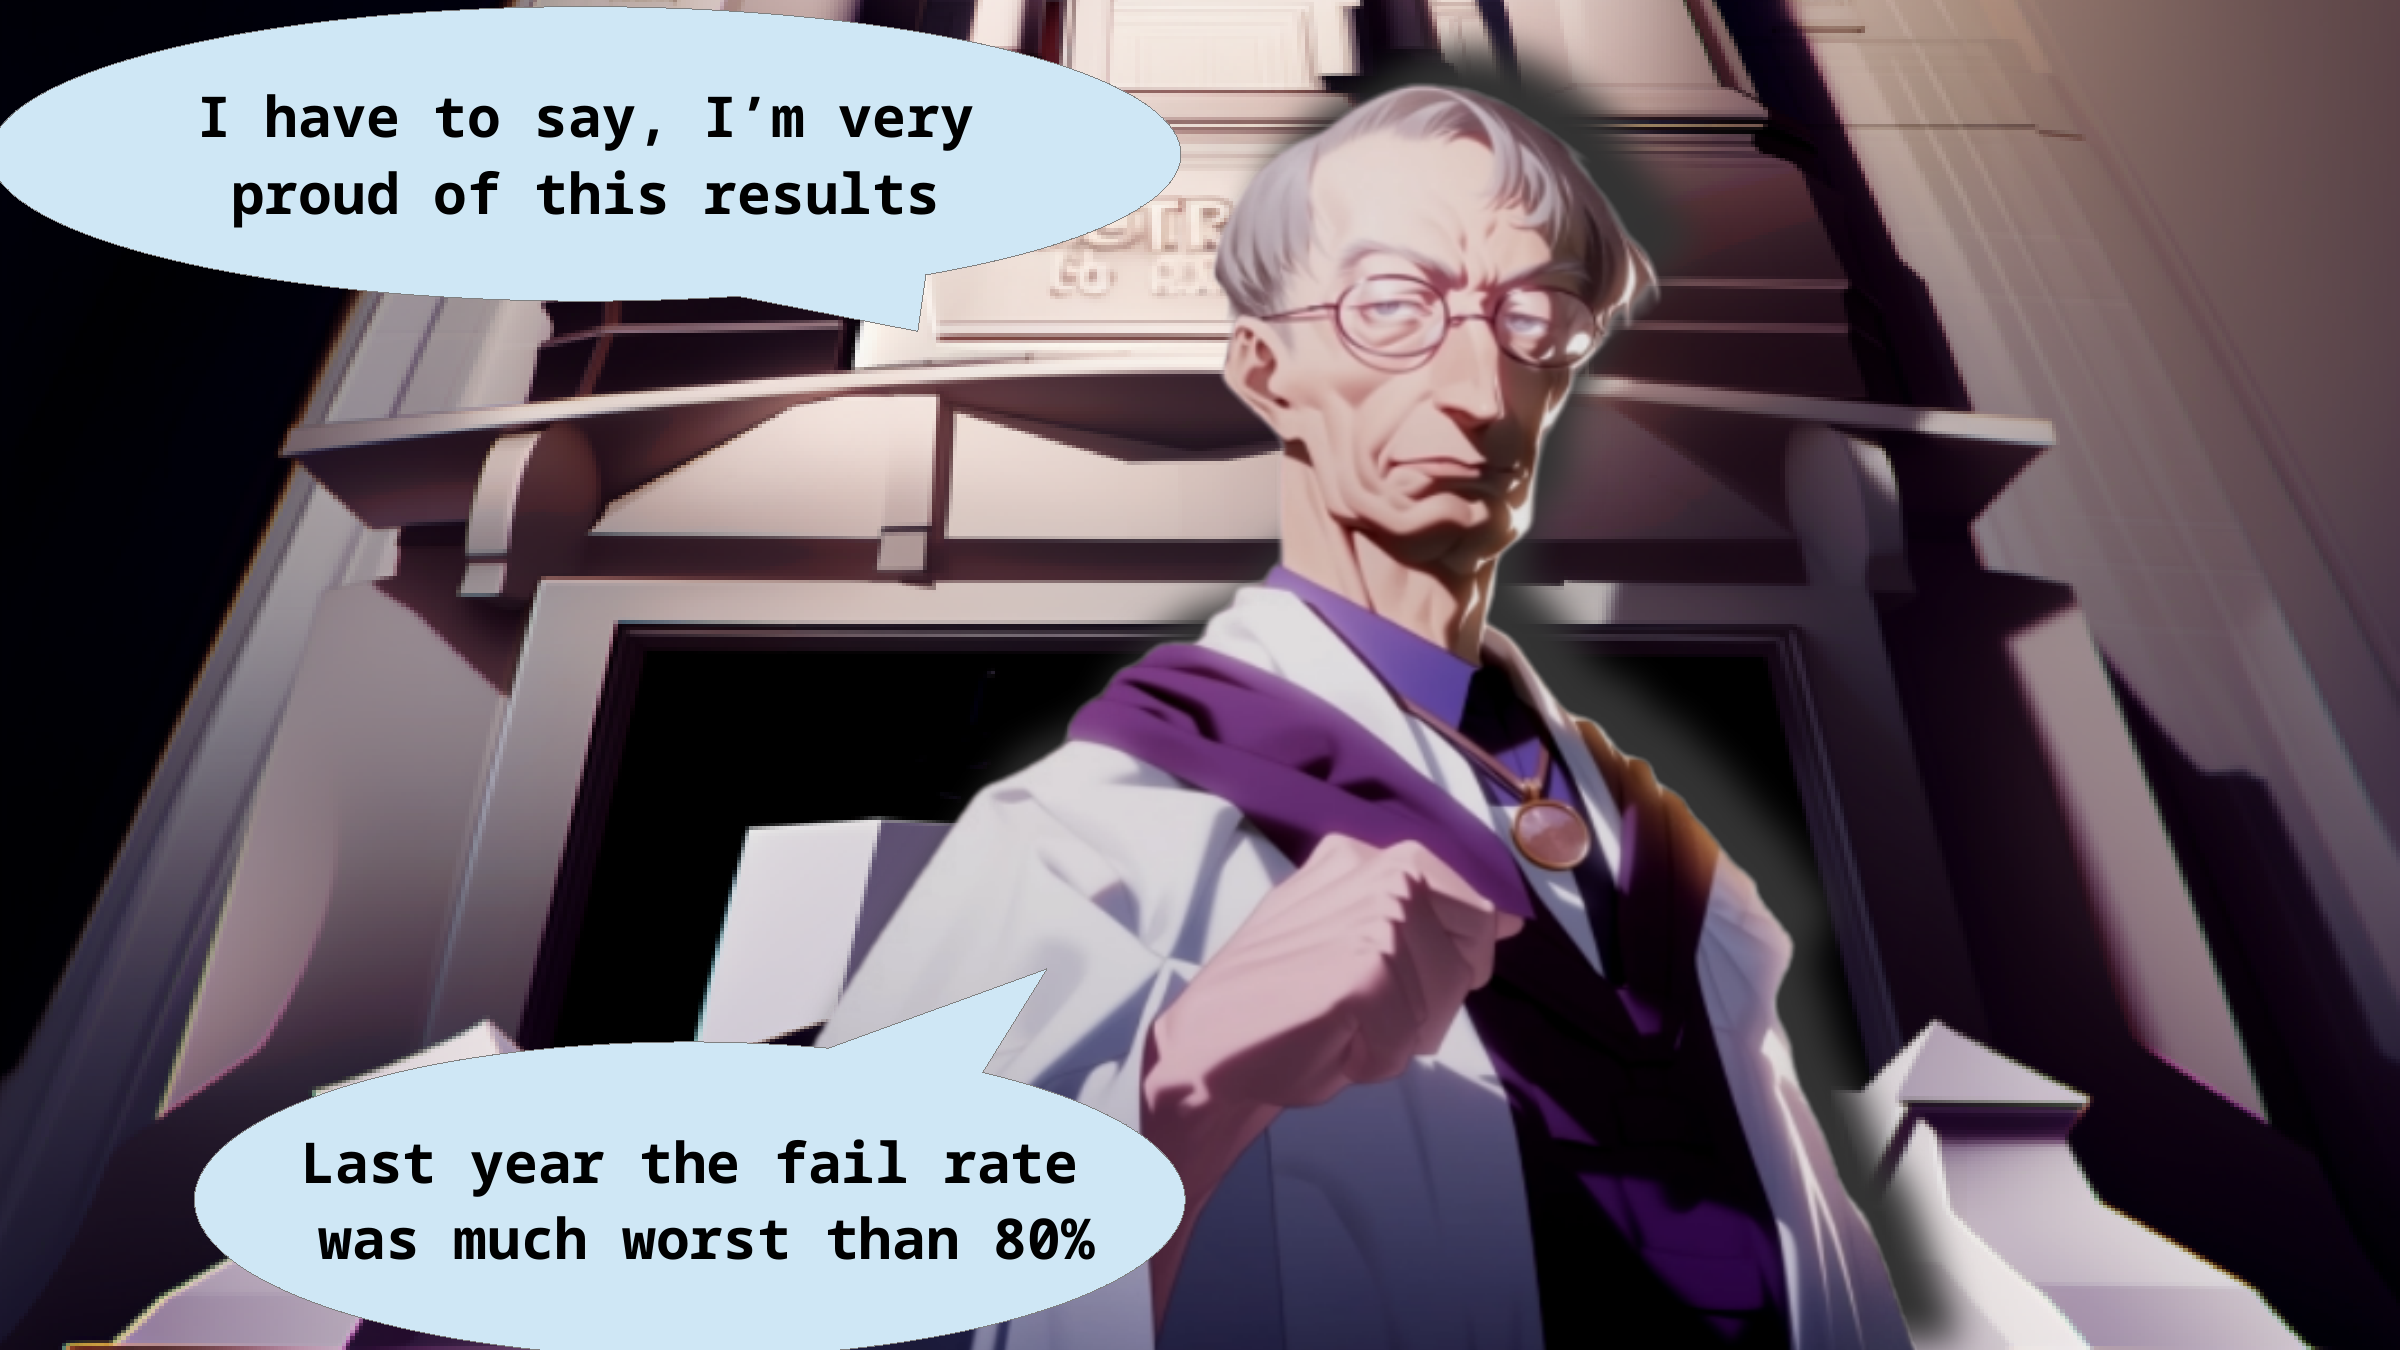

I have to say, I’m very
proud of this results
Last year the fail rate
 was much worst than 80%